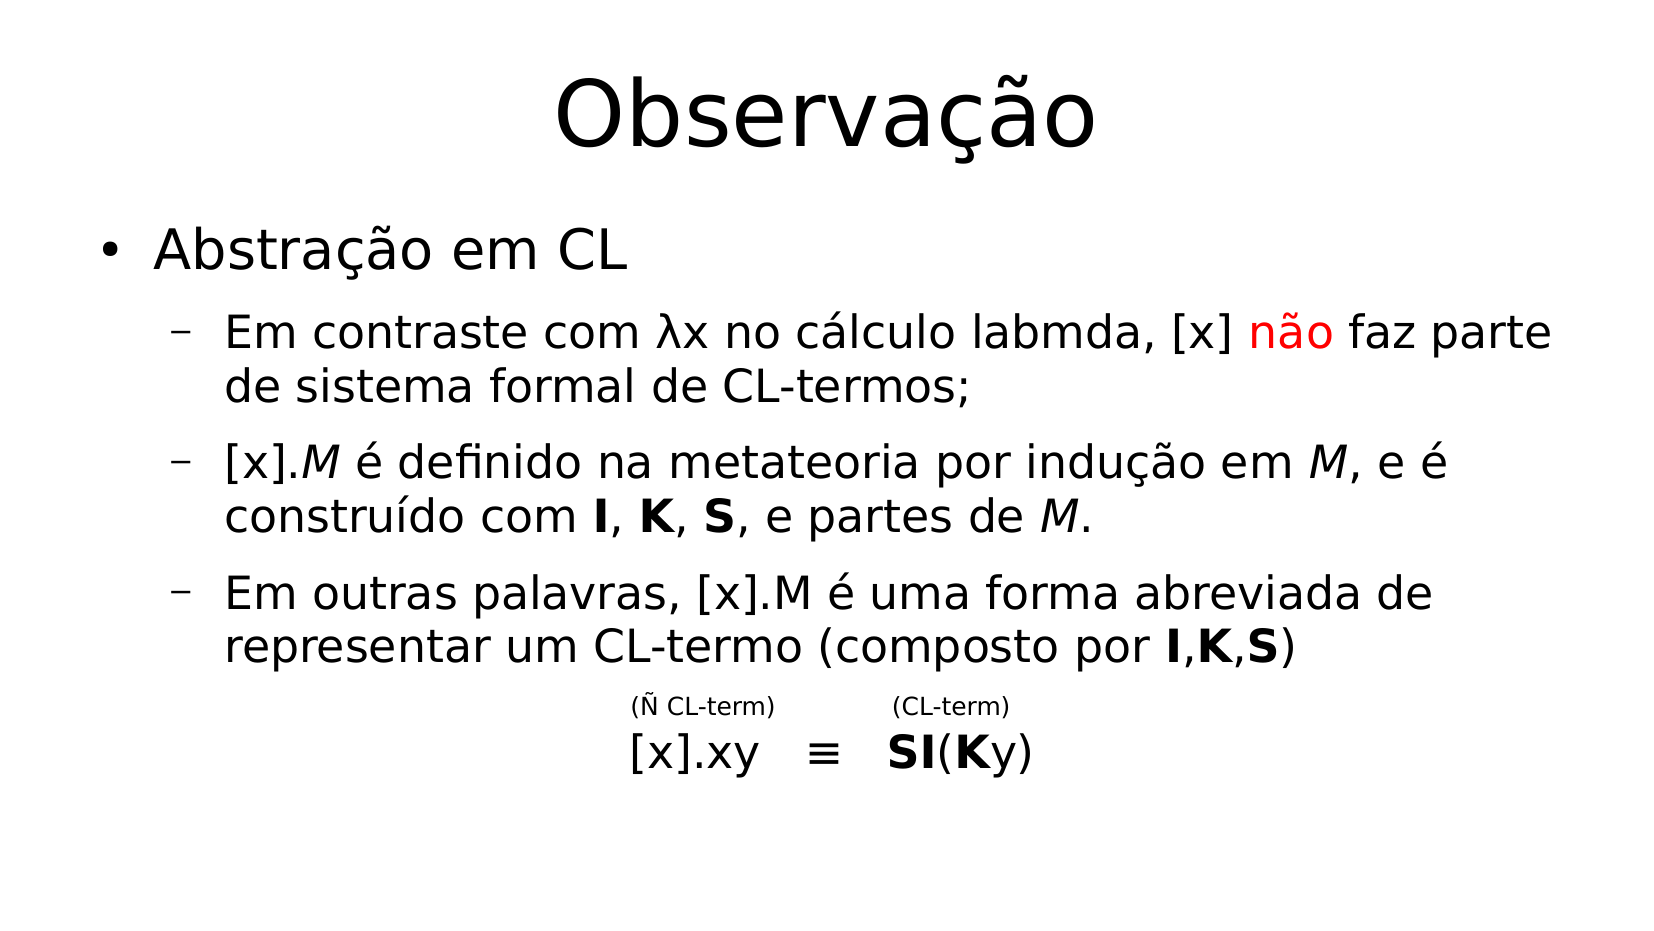

# Observação
Abstração em CL
Em contraste com λx no cálculo labmda, [x] não faz parte de sistema formal de CL-termos;
[x].M é definido na metateoria por indução em M, e é construído com I, K, S, e partes de M.
Em outras palavras, [x].M é uma forma abreviada de representar um CL-termo (composto por I,K,S)
 (Ñ CL-term) (CL-term)
 [x].xy ≡ SI(Ky)